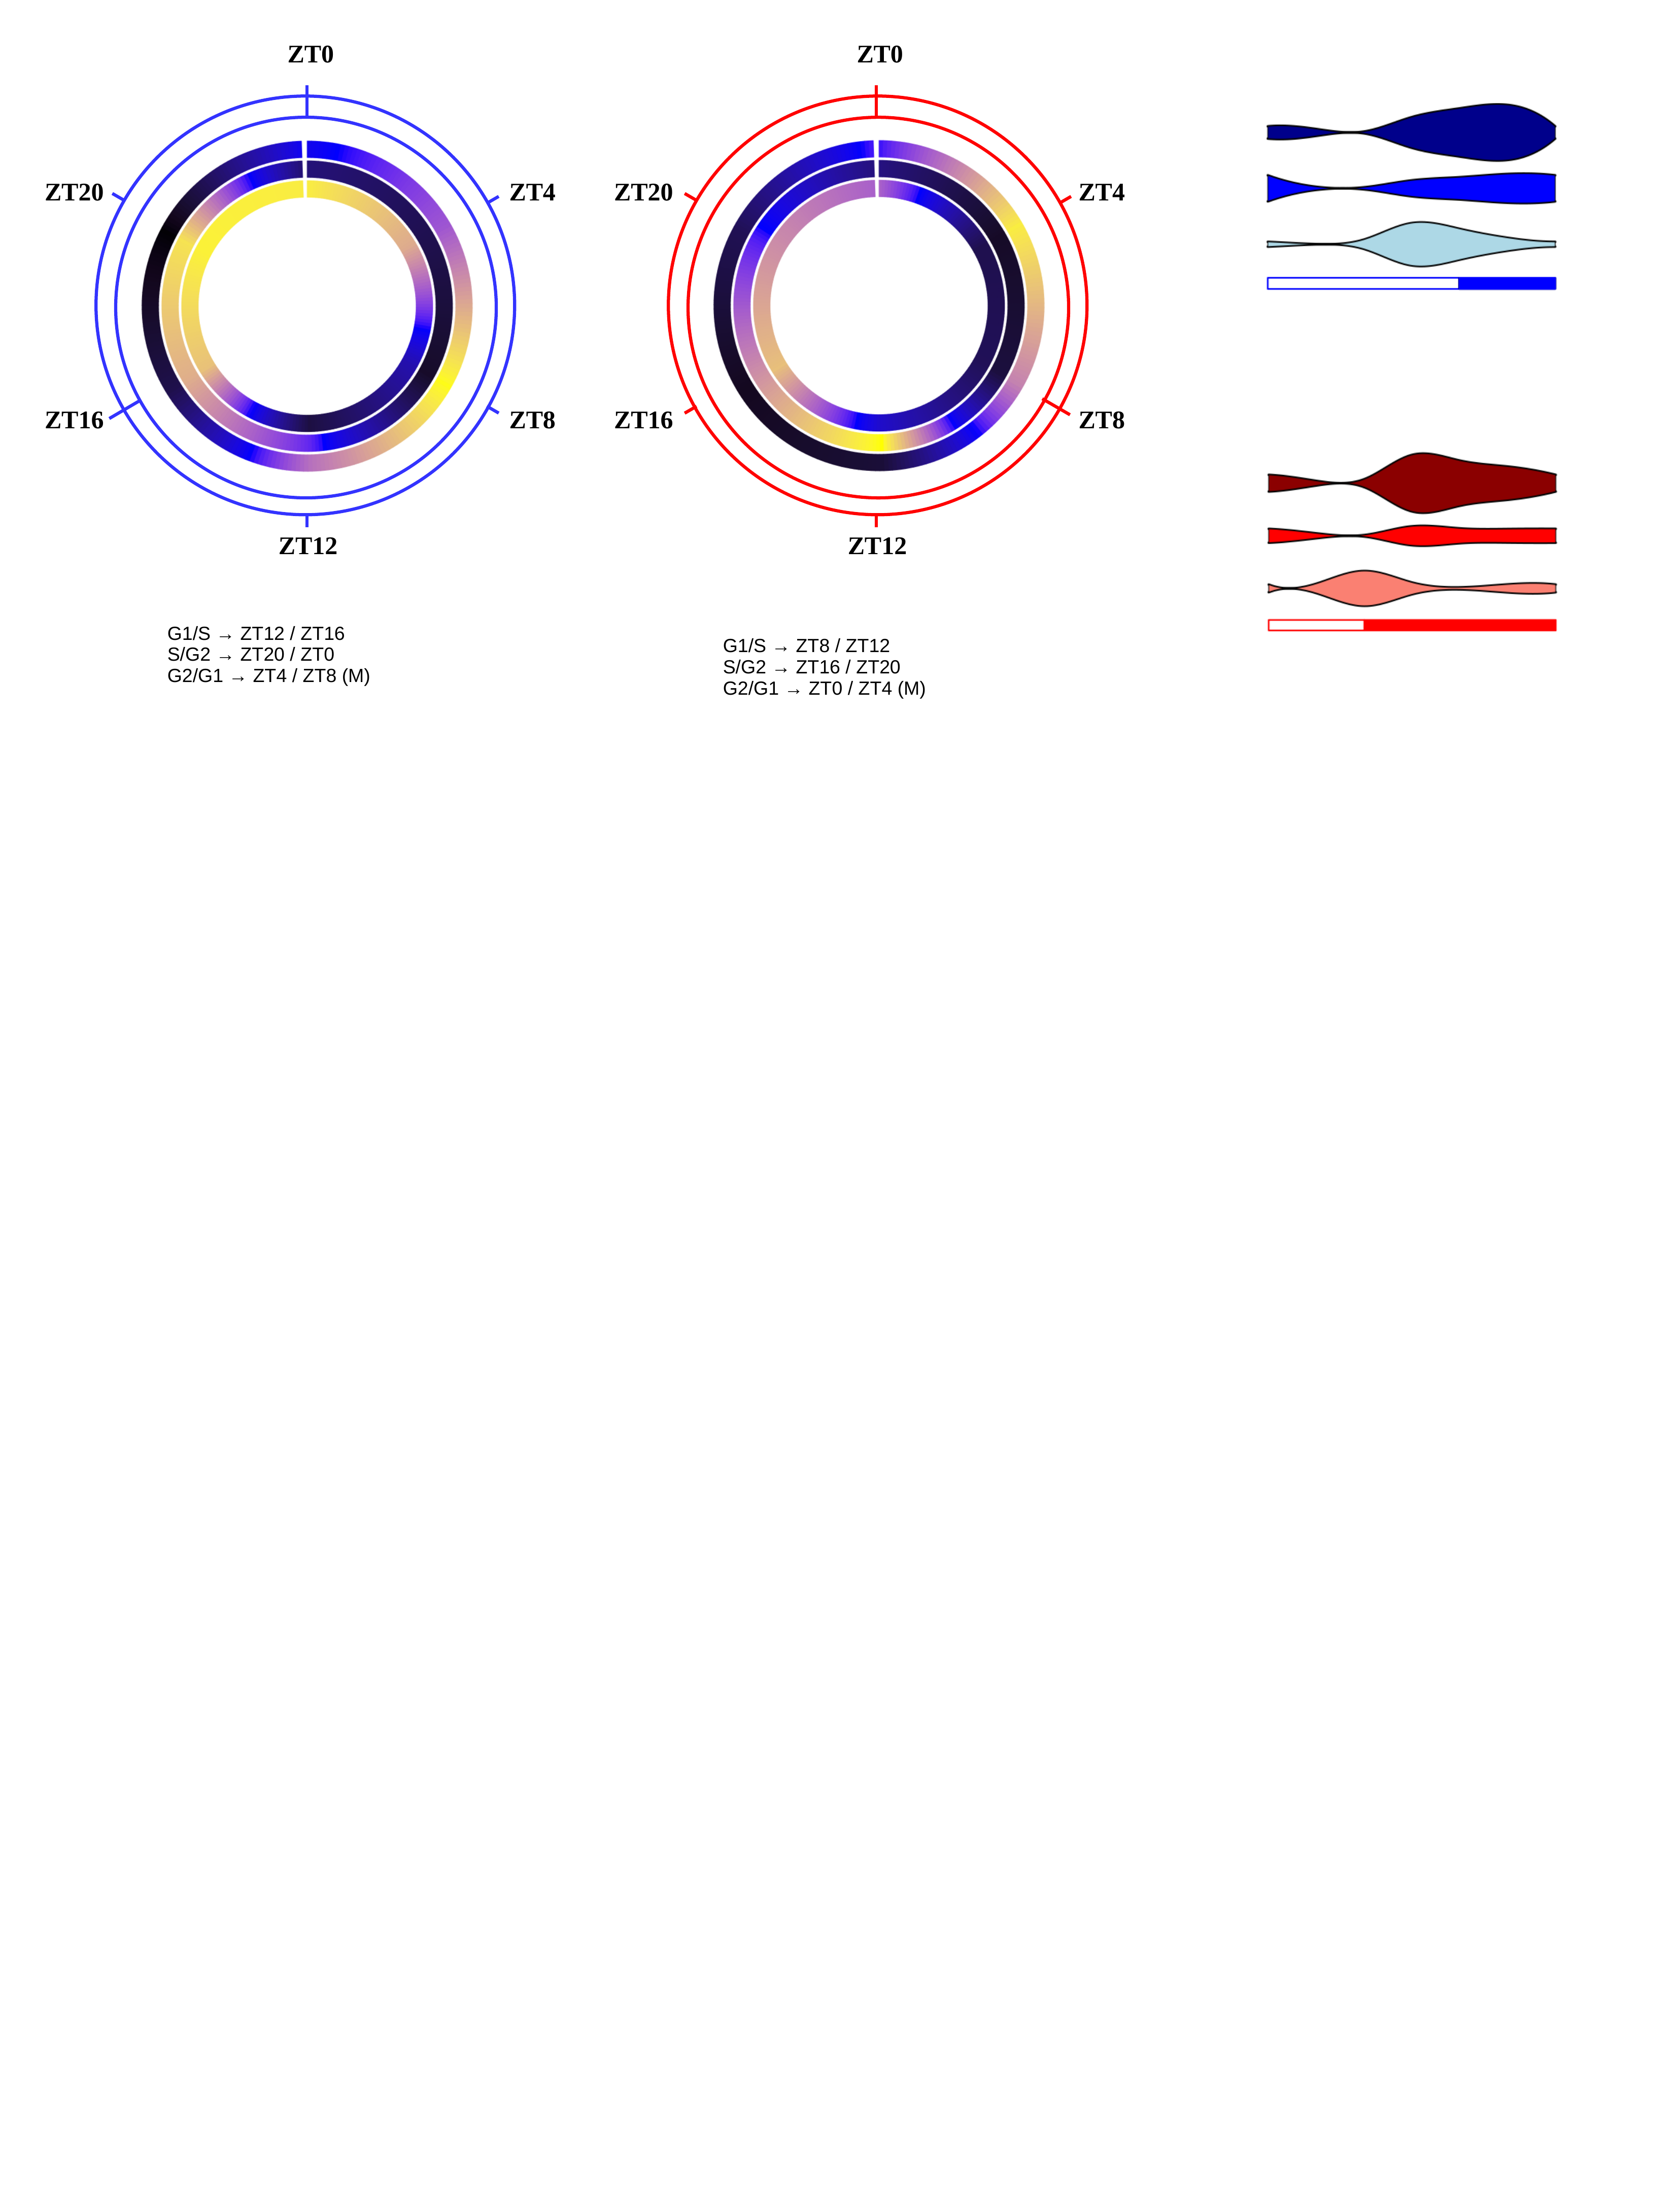

ZT0
ZT0
ZT4
ZT4
ZT20
ZT20
ZT8
ZT8
ZT16
ZT16
ZT12
ZT12
G1/S → ZT12 / ZT16
S/G2 → ZT20 / ZT0
G2/G1 → ZT4 / ZT8 (M)
G1/S → ZT8 / ZT12
S/G2 → ZT16 / ZT20
G2/G1 → ZT0 / ZT4 (M)